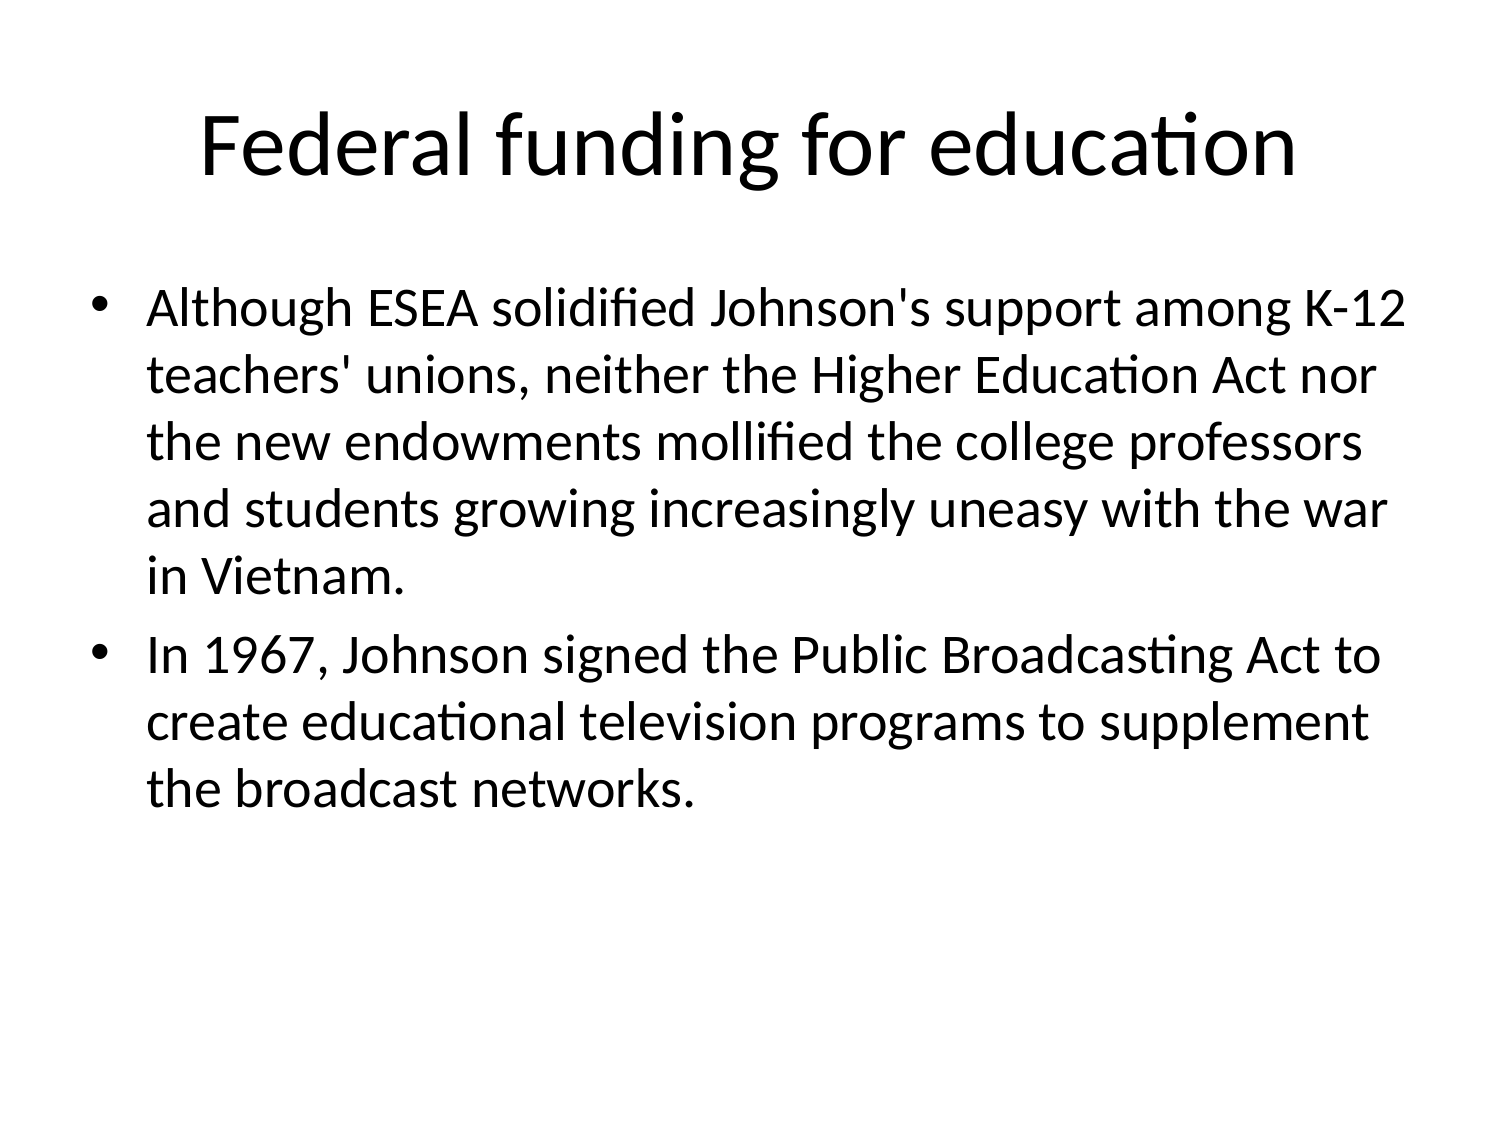

# Federal funding for education
Although ESEA solidified Johnson's support among K-12 teachers' unions, neither the Higher Education Act nor the new endowments mollified the college professors and students growing increasingly uneasy with the war in Vietnam.
In 1967, Johnson signed the Public Broadcasting Act to create educational television programs to supplement the broadcast networks.